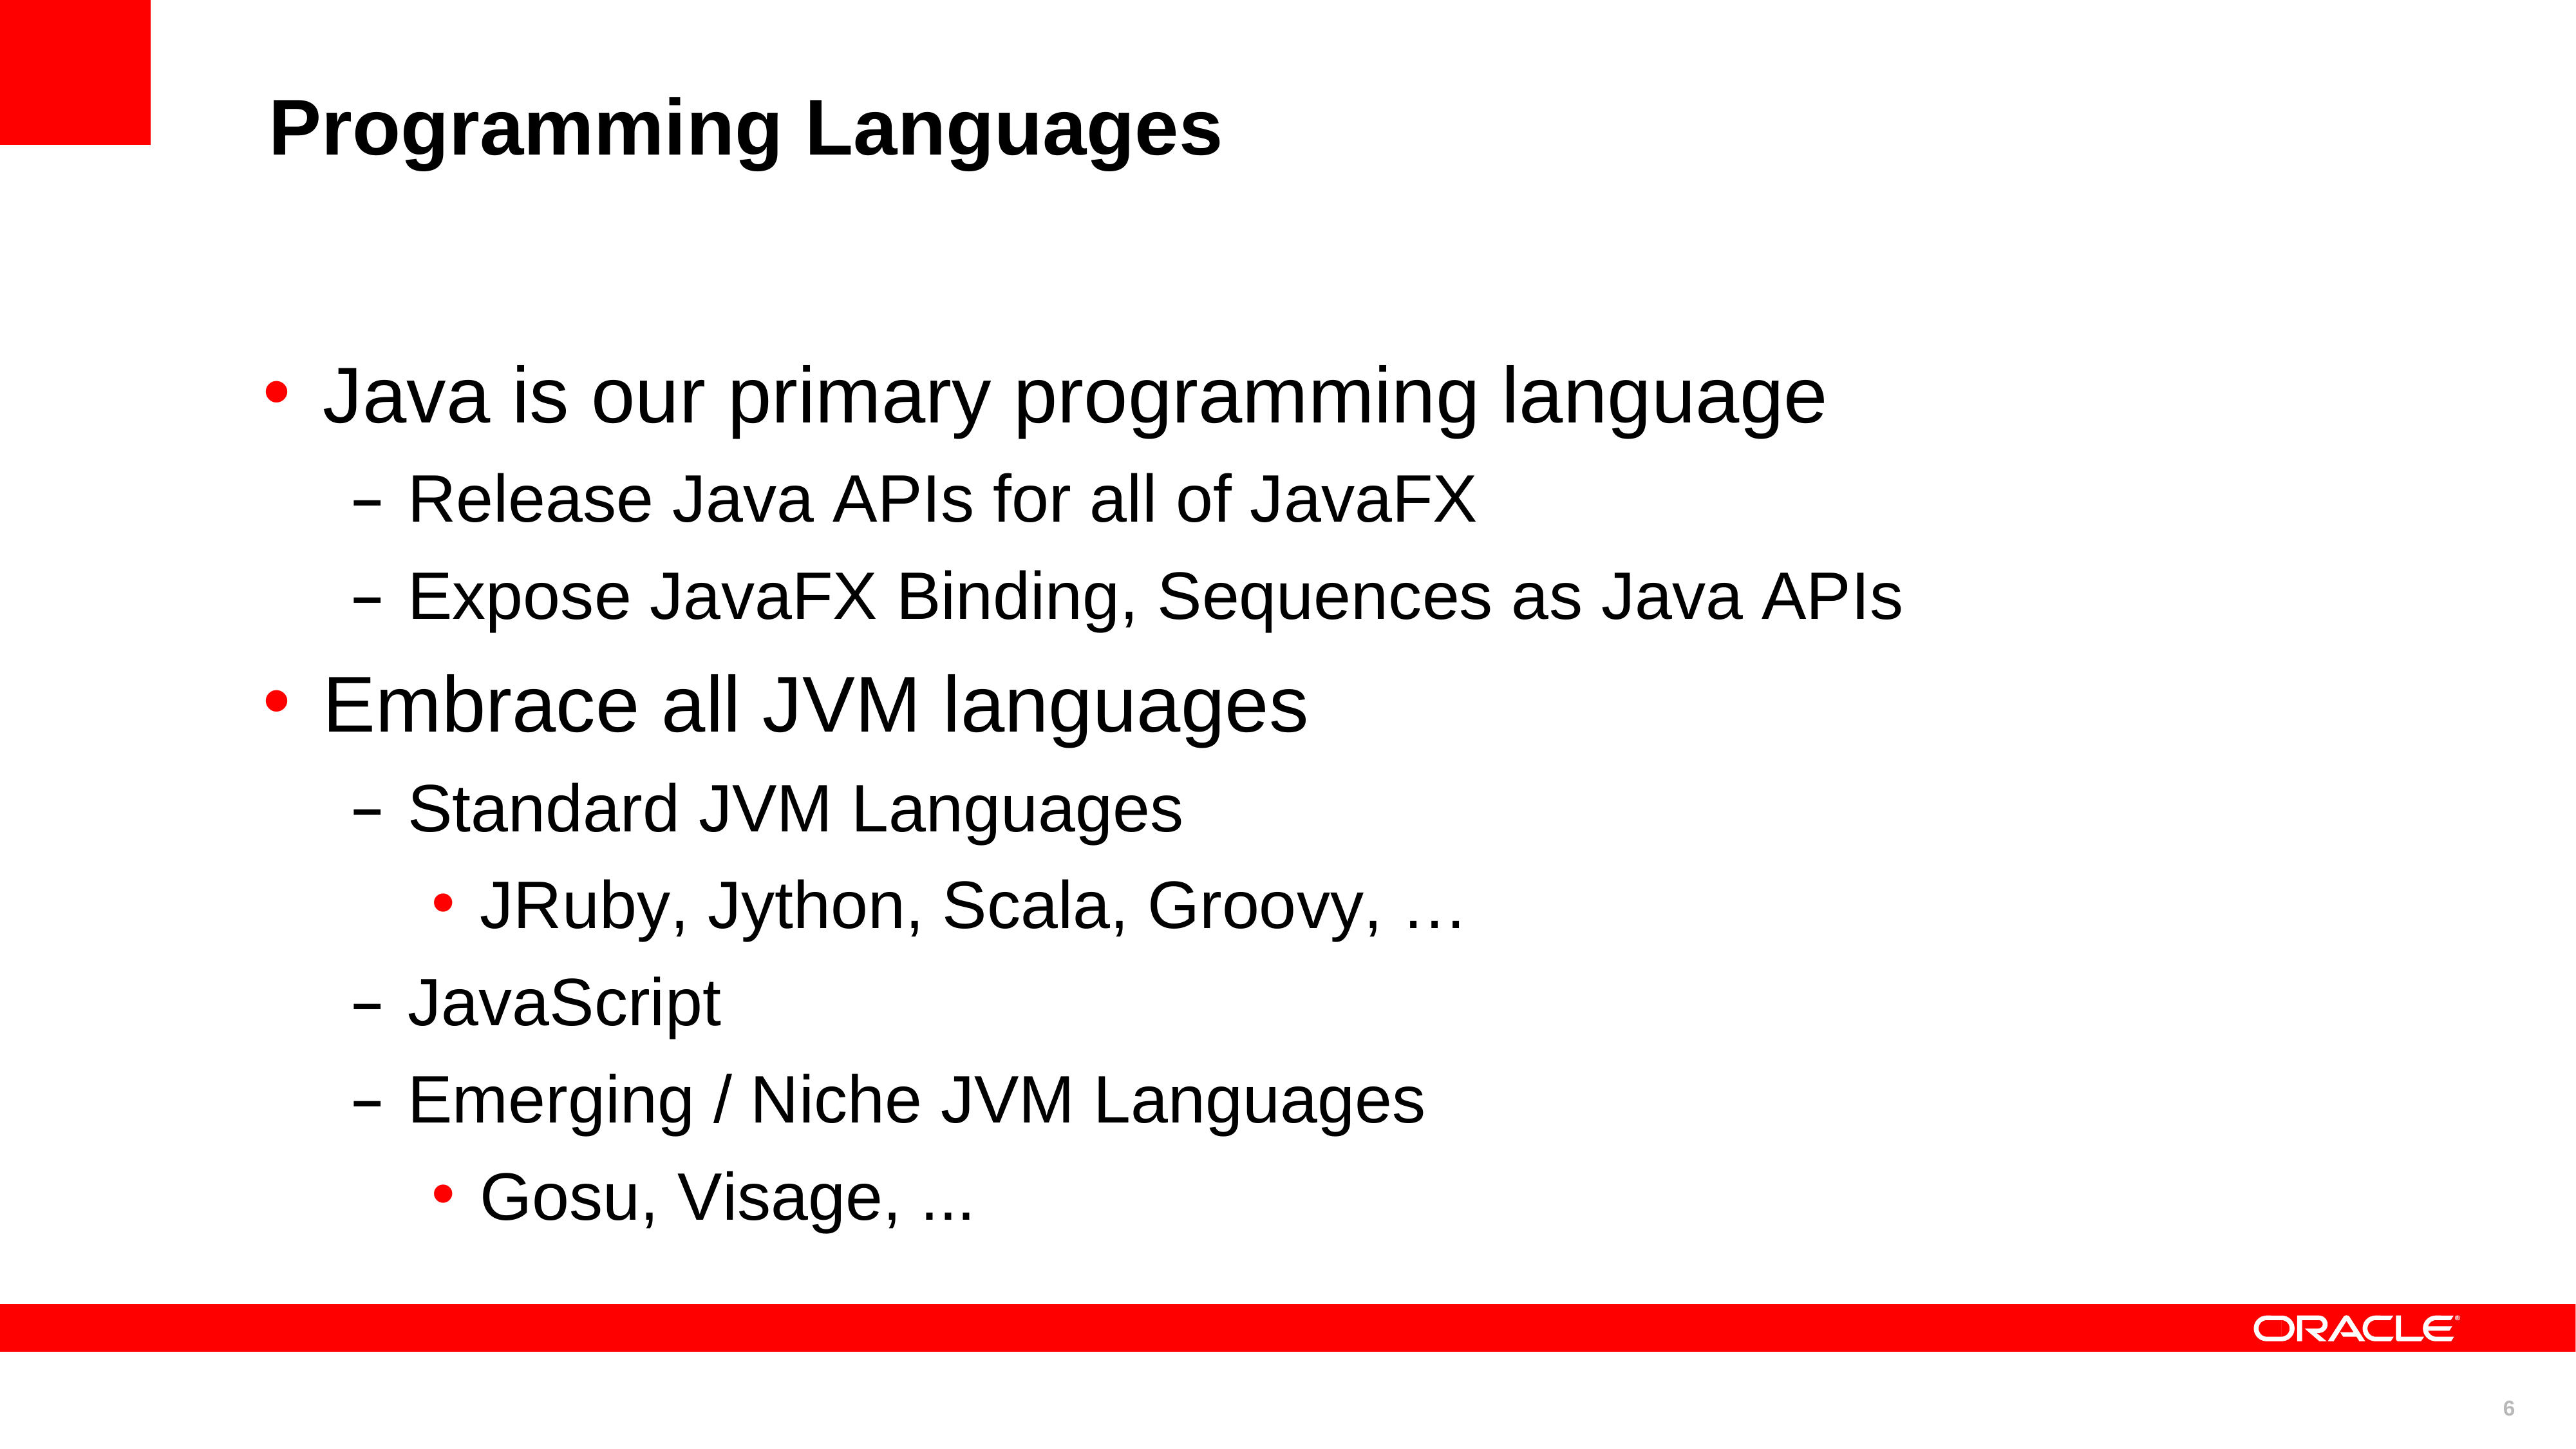

# Programming Languages
Java is our primary programming language
Release Java APIs for all of JavaFX
Expose JavaFX Binding, Sequences as Java APIs
Embrace all JVM languages
Standard JVM Languages
JRuby, Jython, Scala, Groovy, …
JavaScript
Emerging / Niche JVM Languages
Gosu, Visage, ...